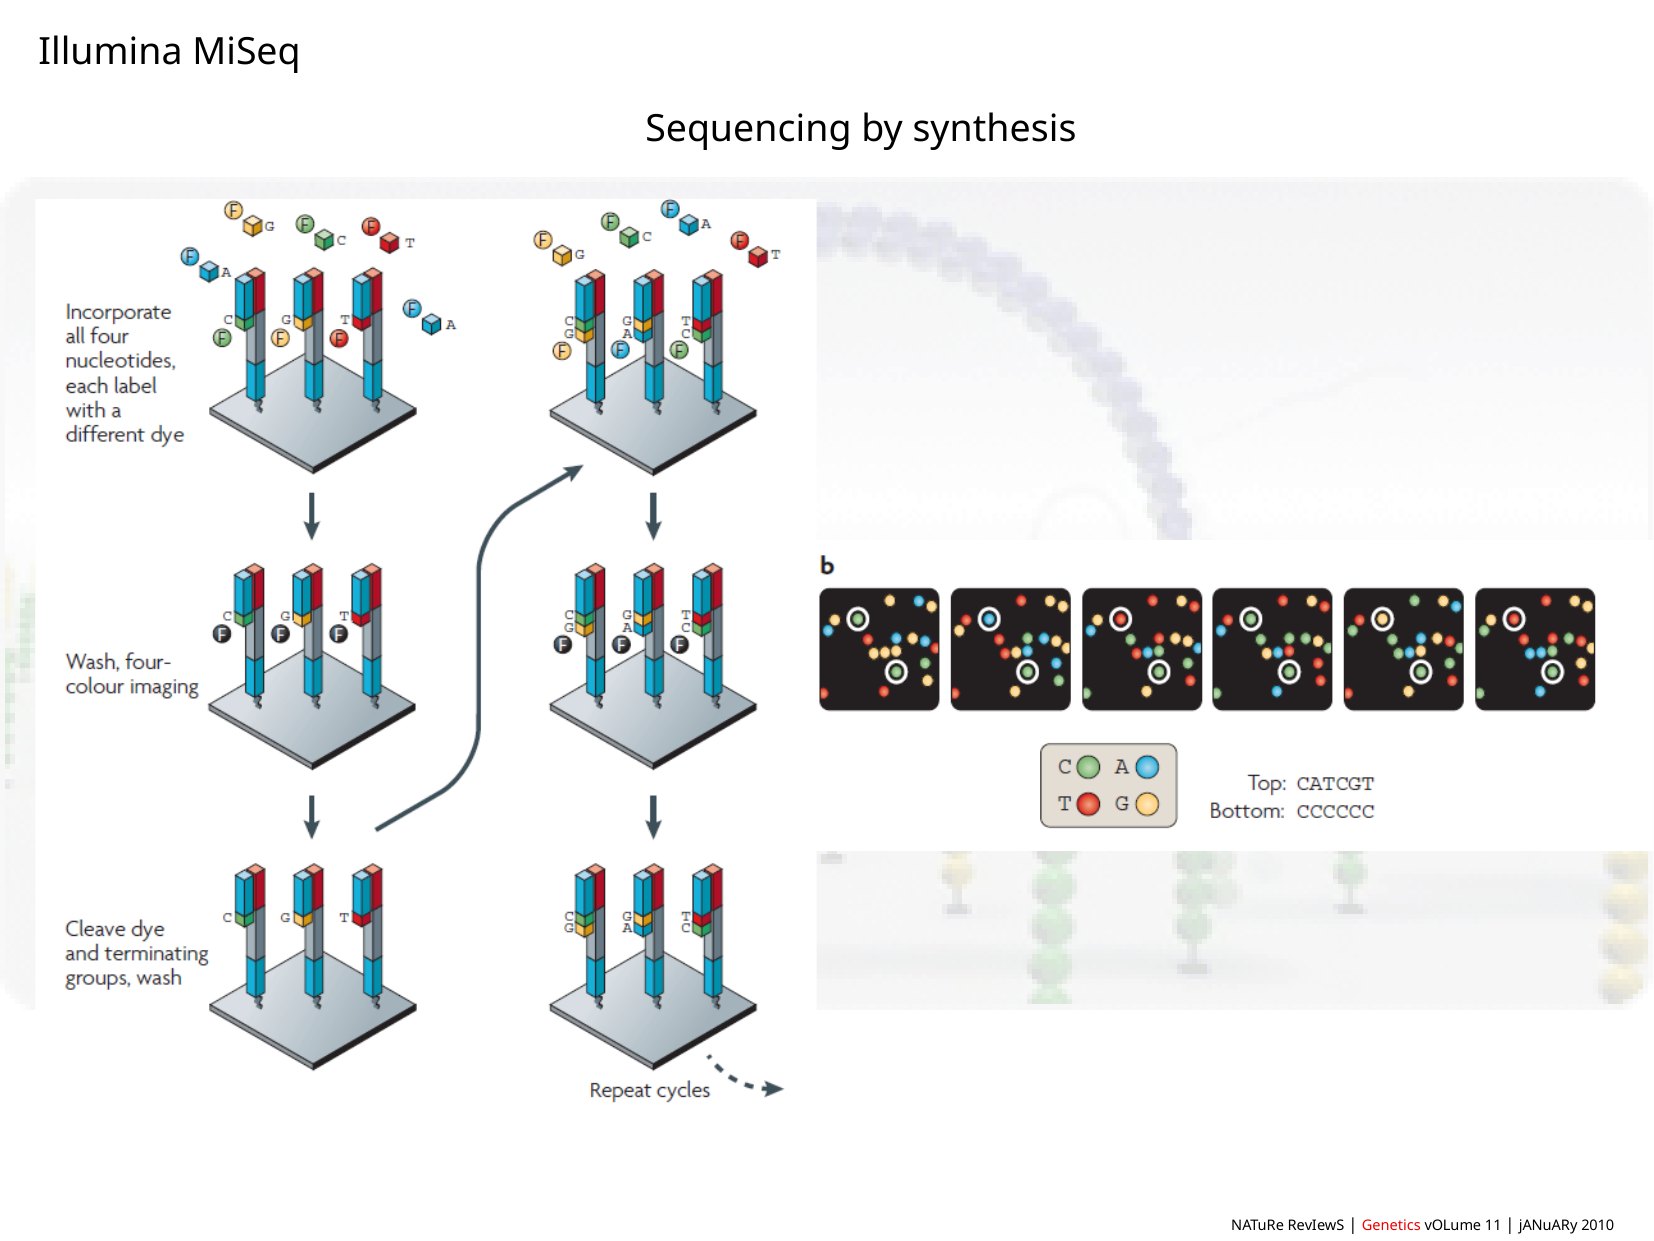

Illumina MiSeq
Sequencing by synthesis
NATuRe RevIewS | Genetics vOLume 11 | jANuARy 2010